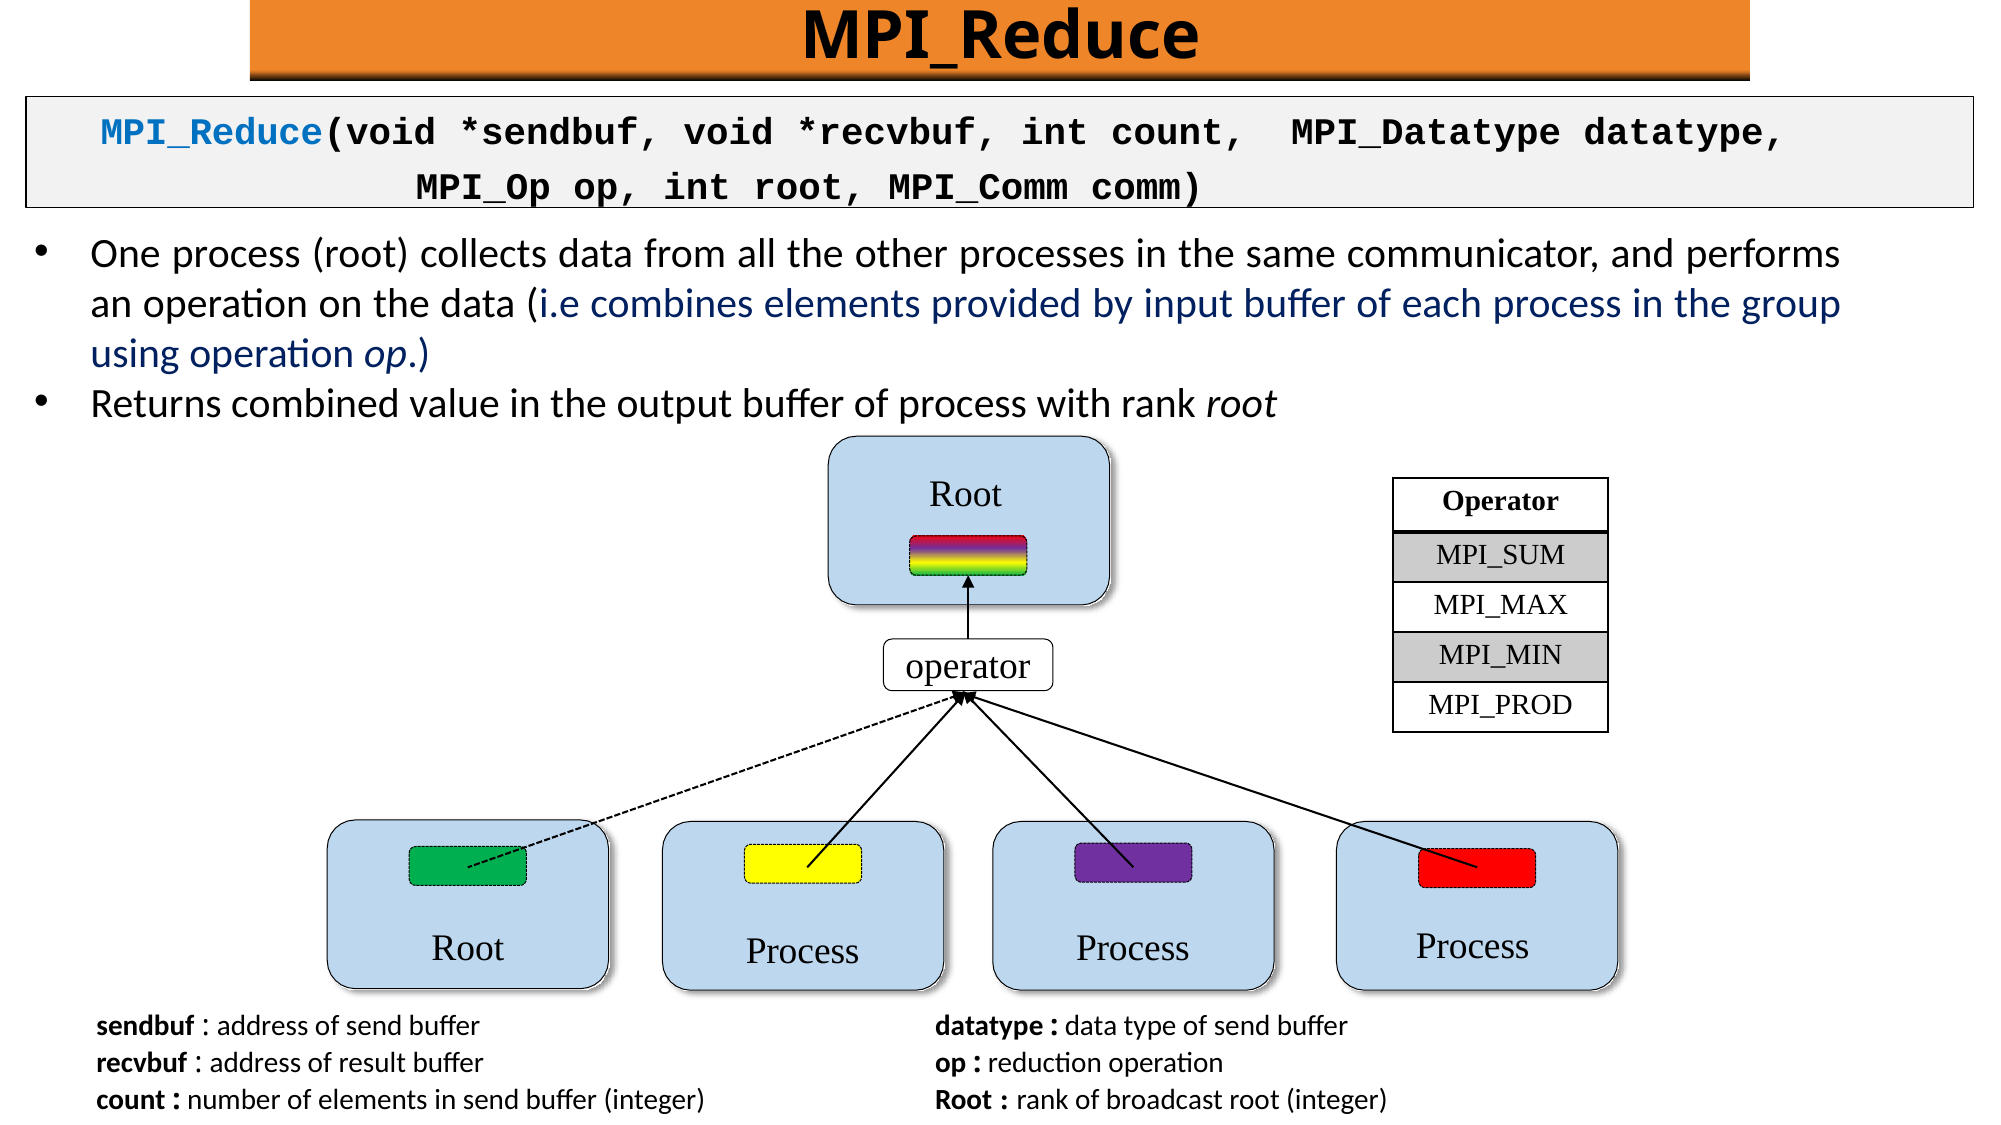

# MPI_Reduce
 MPI_Reduce(void *sendbuf, void *recvbuf, int count, MPI_Datatype datatype,
 MPI_Op op, int root, MPI_Comm comm)
One process (root) collects data from all the other processes in the same communicator, and performs an operation on the data (i.e combines elements provided by input buffer of each process in the group using operation op.)
 Returns combined value in the output buffer of process with rank root
Root
| Operator |
| --- |
| MPI\_SUM |
| MPI\_MAX |
| MPI\_MIN |
| MPI\_PROD |
operator
Process
Root
Process
Process
sendbuf : address of send buffer
recvbuf : address of result buffer
count : number of elements in send buffer (integer)
datatype : data type of send buffer
op : reduction operation
Root : rank of broadcast root (integer)